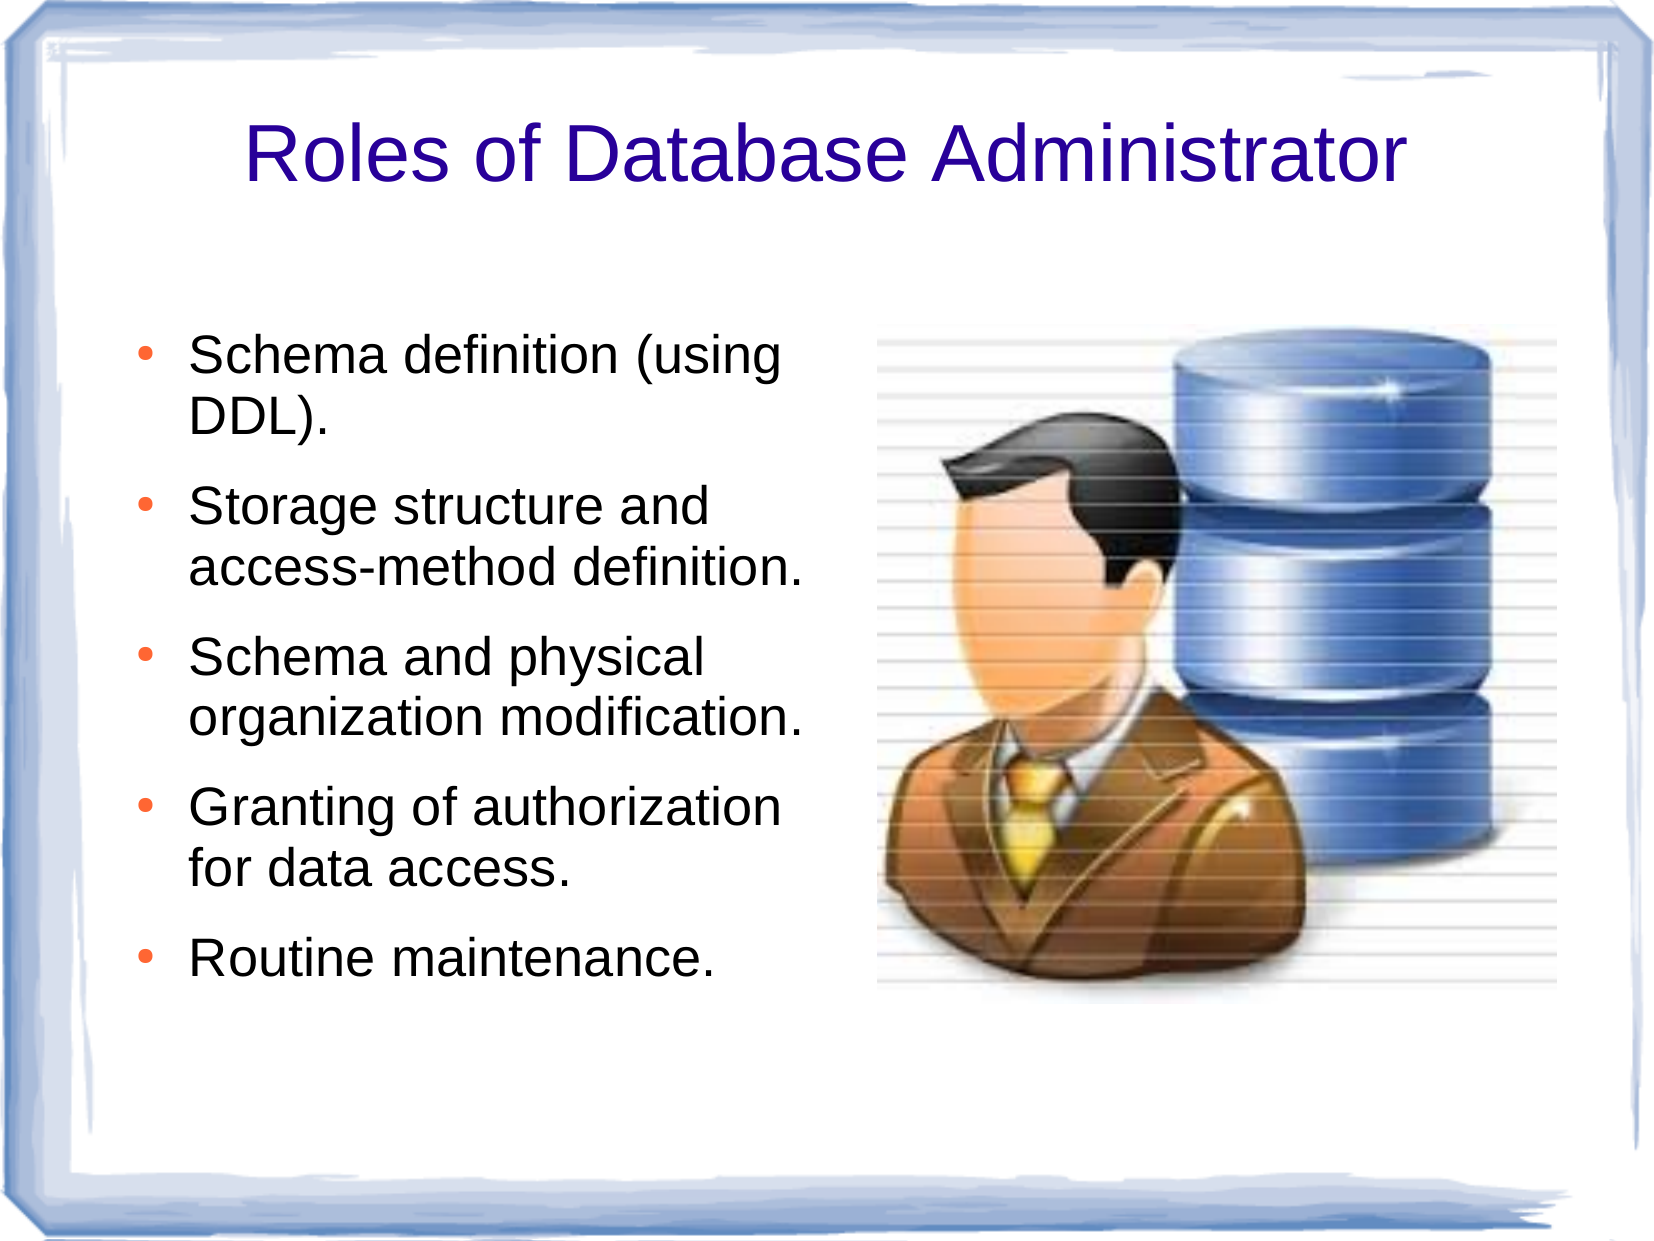

# Roles of Database Administrator
Schema definition (using DDL).
Storage structure and access-method definition.
Schema and physical organization modification.
Granting of authorization for data access.
Routine maintenance.